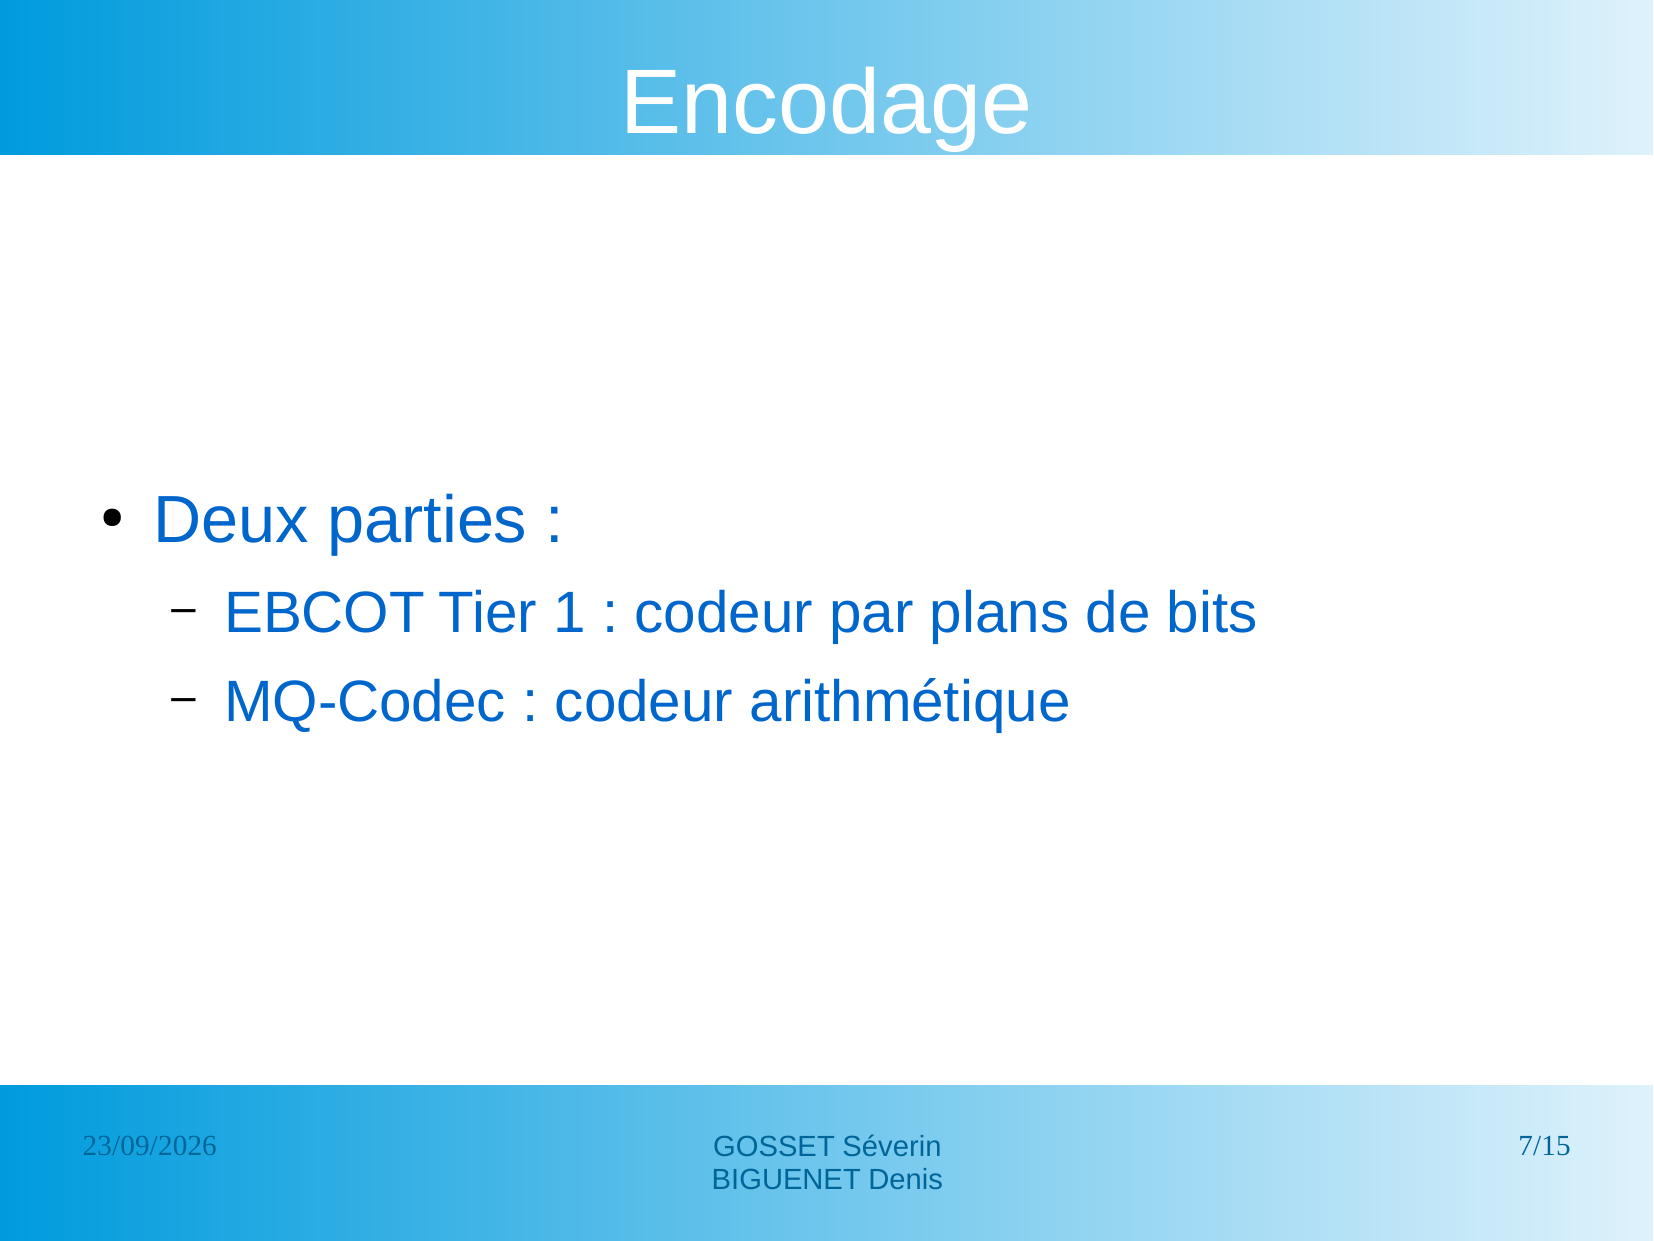

# Encodage
Deux parties :
EBCOT Tier 1 : codeur par plans de bits
MQ-Codec : codeur arithmétique
7